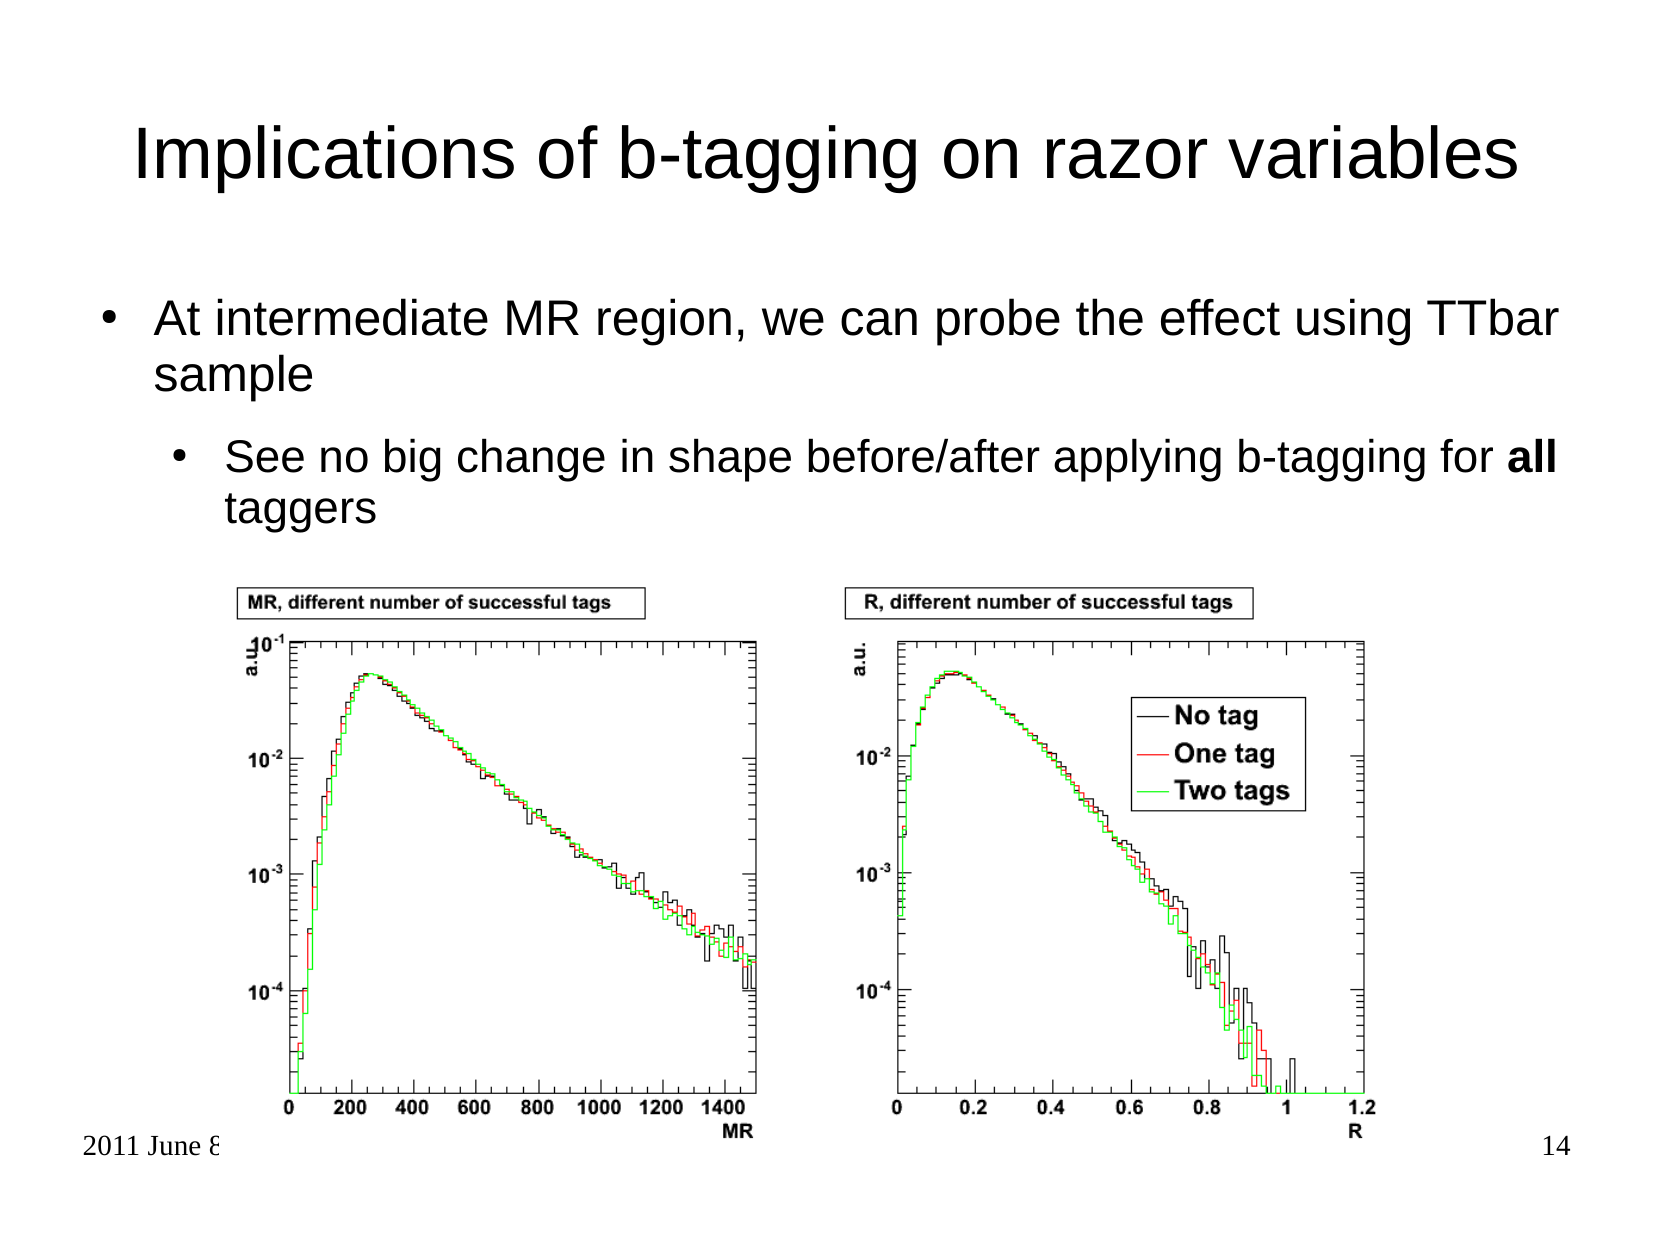

# Implications of b-tagging on razor variables
At intermediate MR region, we can probe the effect using TTbar sample
See no big change in shape before/after applying b-tagging for all taggers
2011 June 8
14